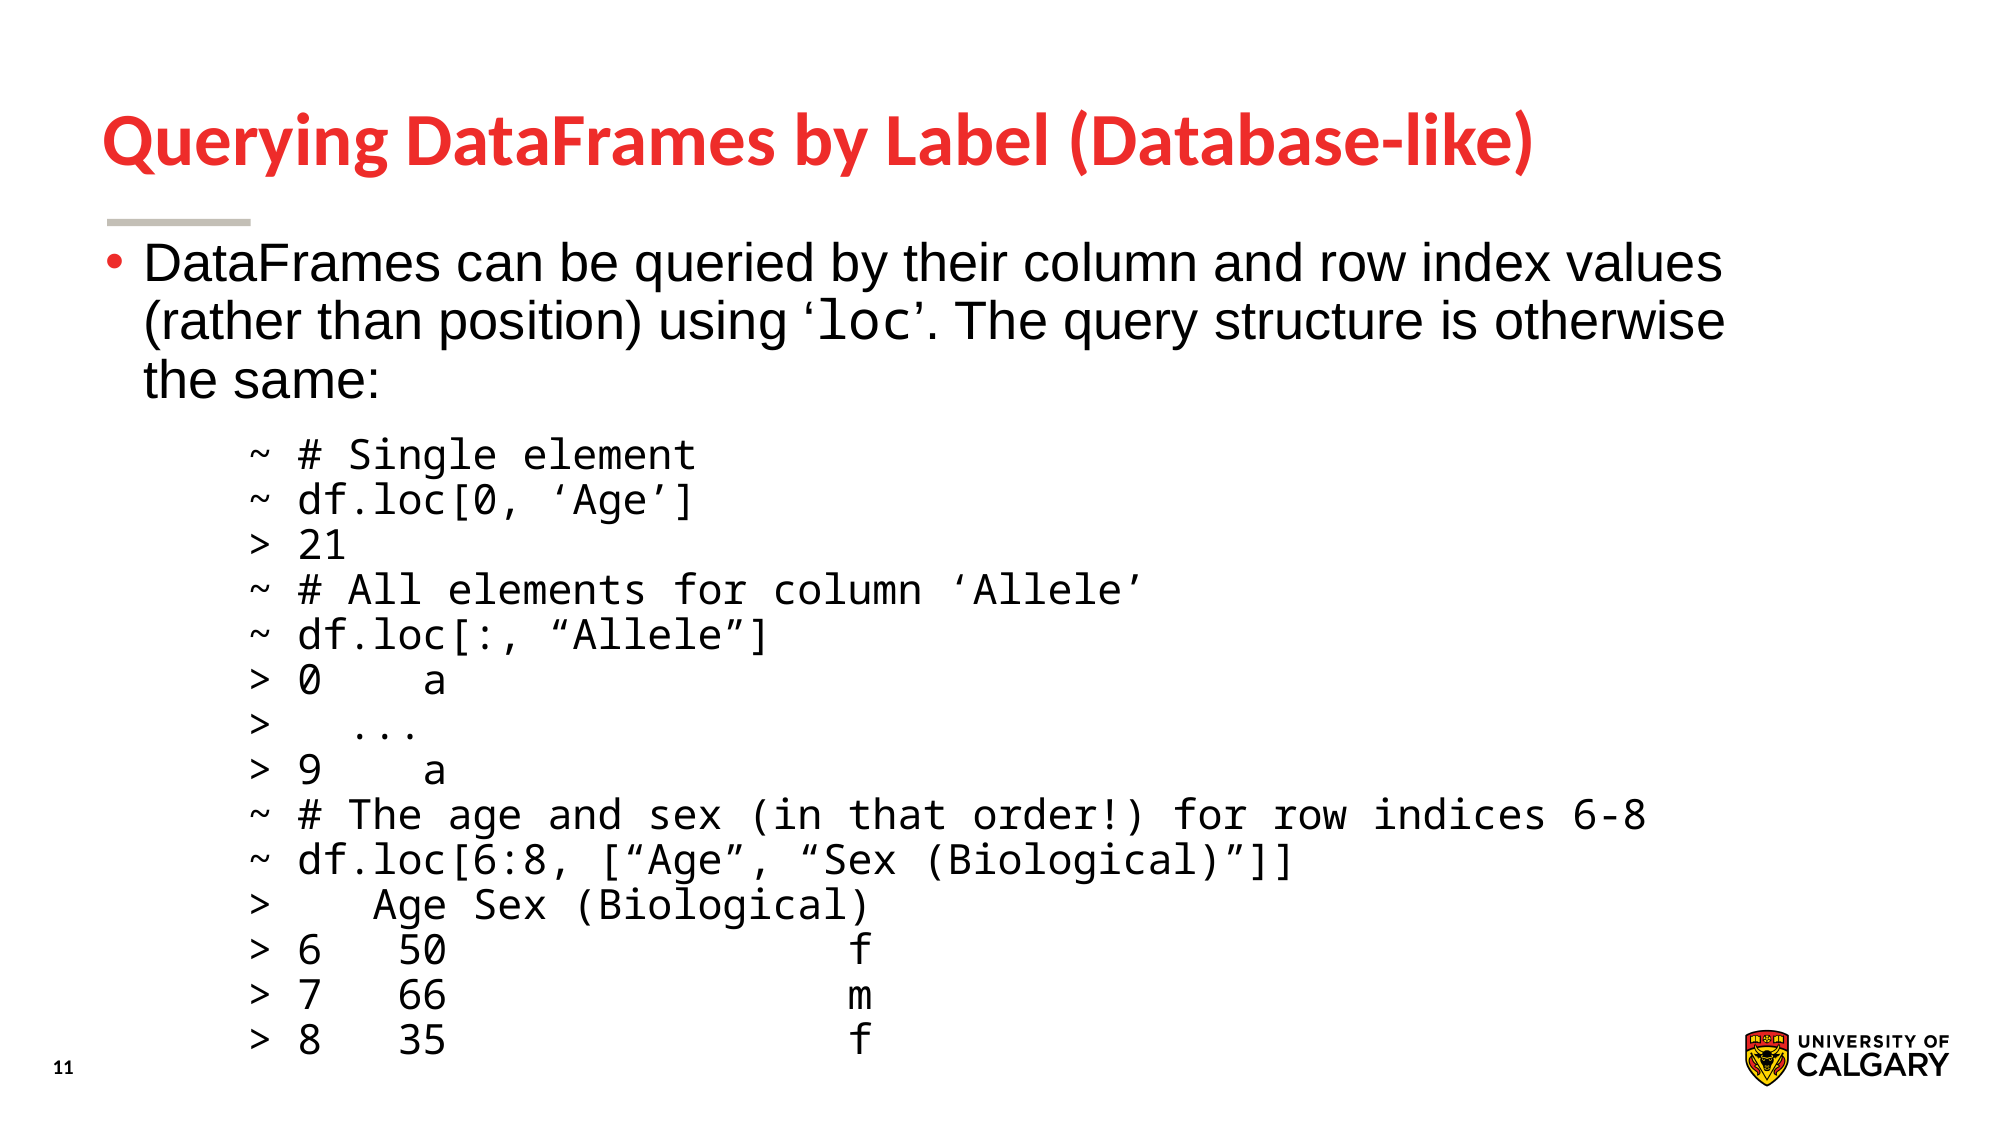

# Querying DataFrames by Label (Database-like)
DataFrames can be queried by their column and row index values (rather than position) using ‘loc’. The query structure is otherwise the same:
~ # Single element
~ df.loc[0, ‘Age’]
> 21
~ # All elements for column ‘Allele’
~ df.loc[:, “Allele”]
> 0 a
> ...
> 9 a
~ # The age and sex (in that order!) for row indices 6-8
~ df.loc[6:8, [“Age”, “Sex (Biological)”]]
> Age Sex (Biological)
> 6 50 f
> 7 66 m
> 8 35 f